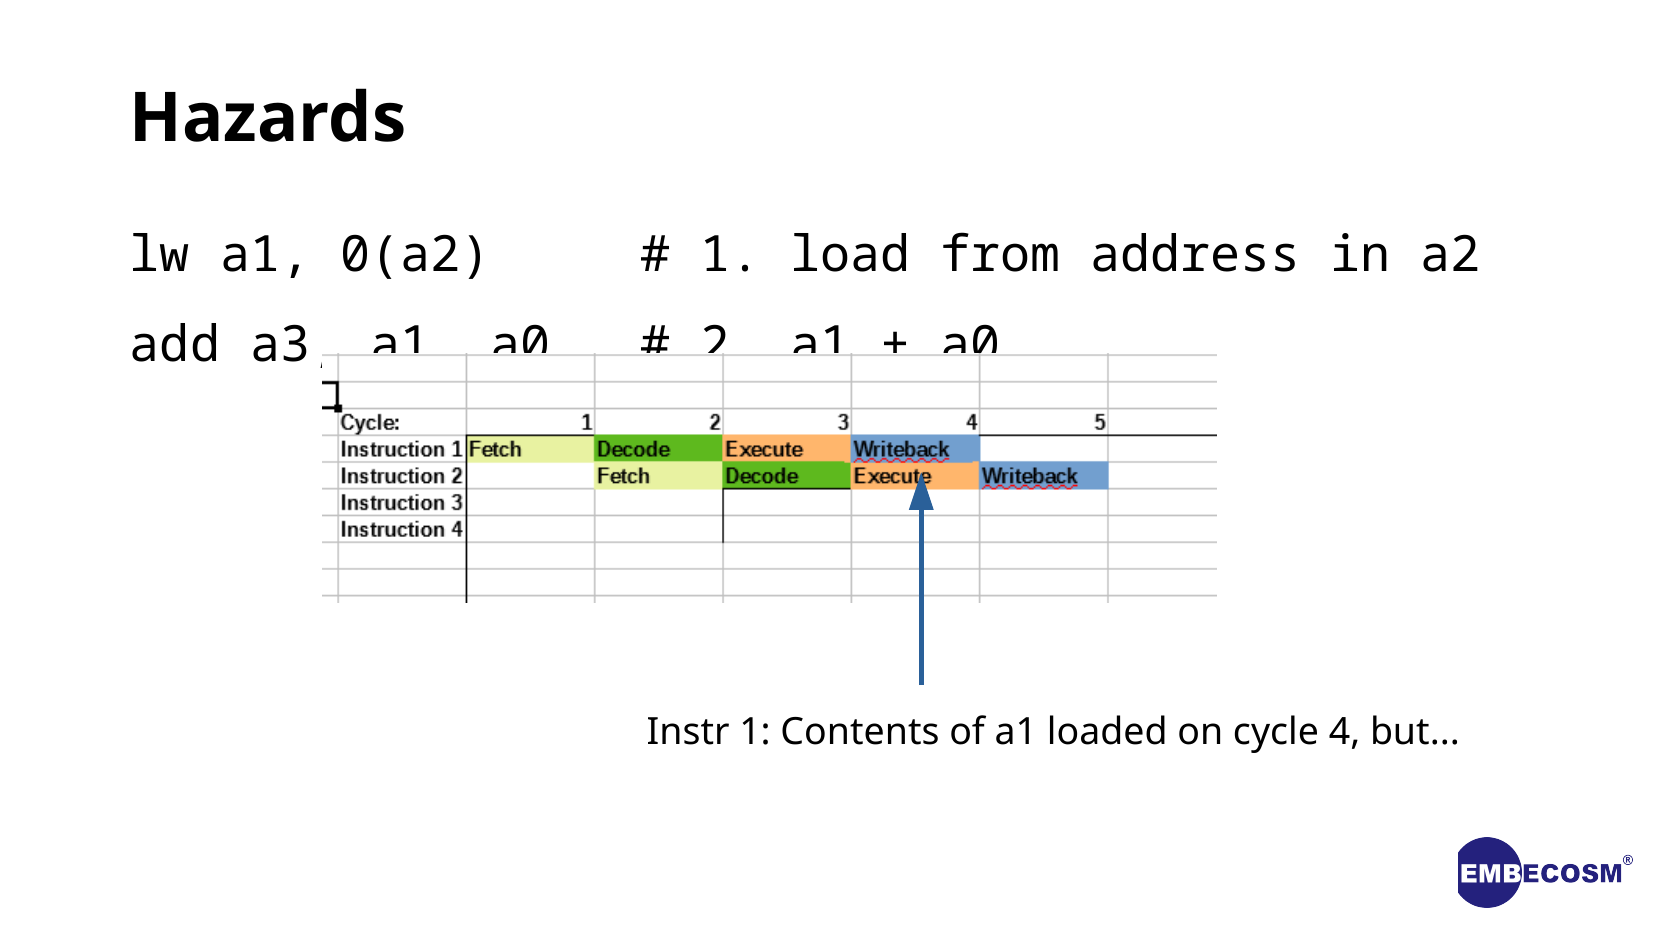

# Hazards
lw a1, 0(a2) # 1. load from address in a2
add a3, a1, a0 # 2. a1 + a0
Instr 1: Contents of a1 loaded on cycle 4, but...